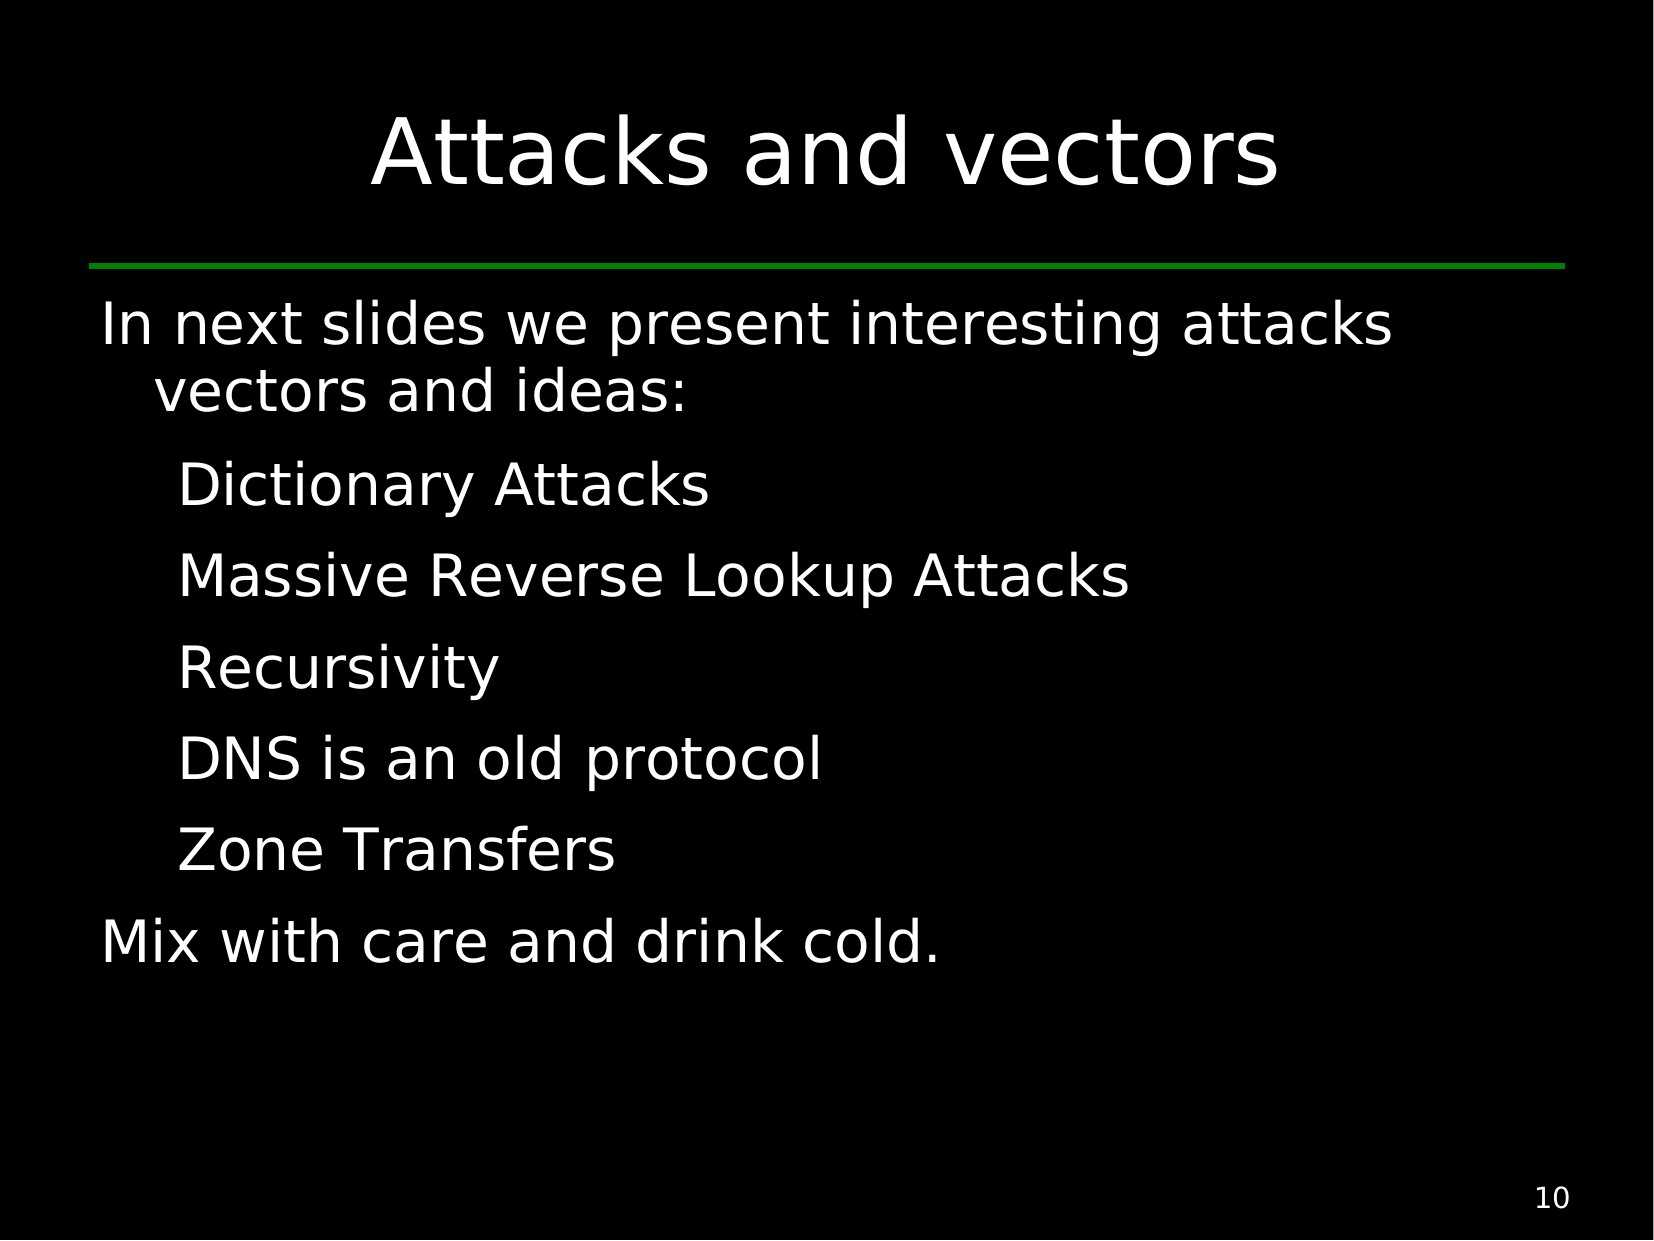

# Attacks and vectors
In next slides we present interesting attacks vectors and ideas:
Dictionary Attacks
Massive Reverse Lookup Attacks
Recursivity
DNS is an old protocol
Zone Transfers
Mix with care and drink cold.
10